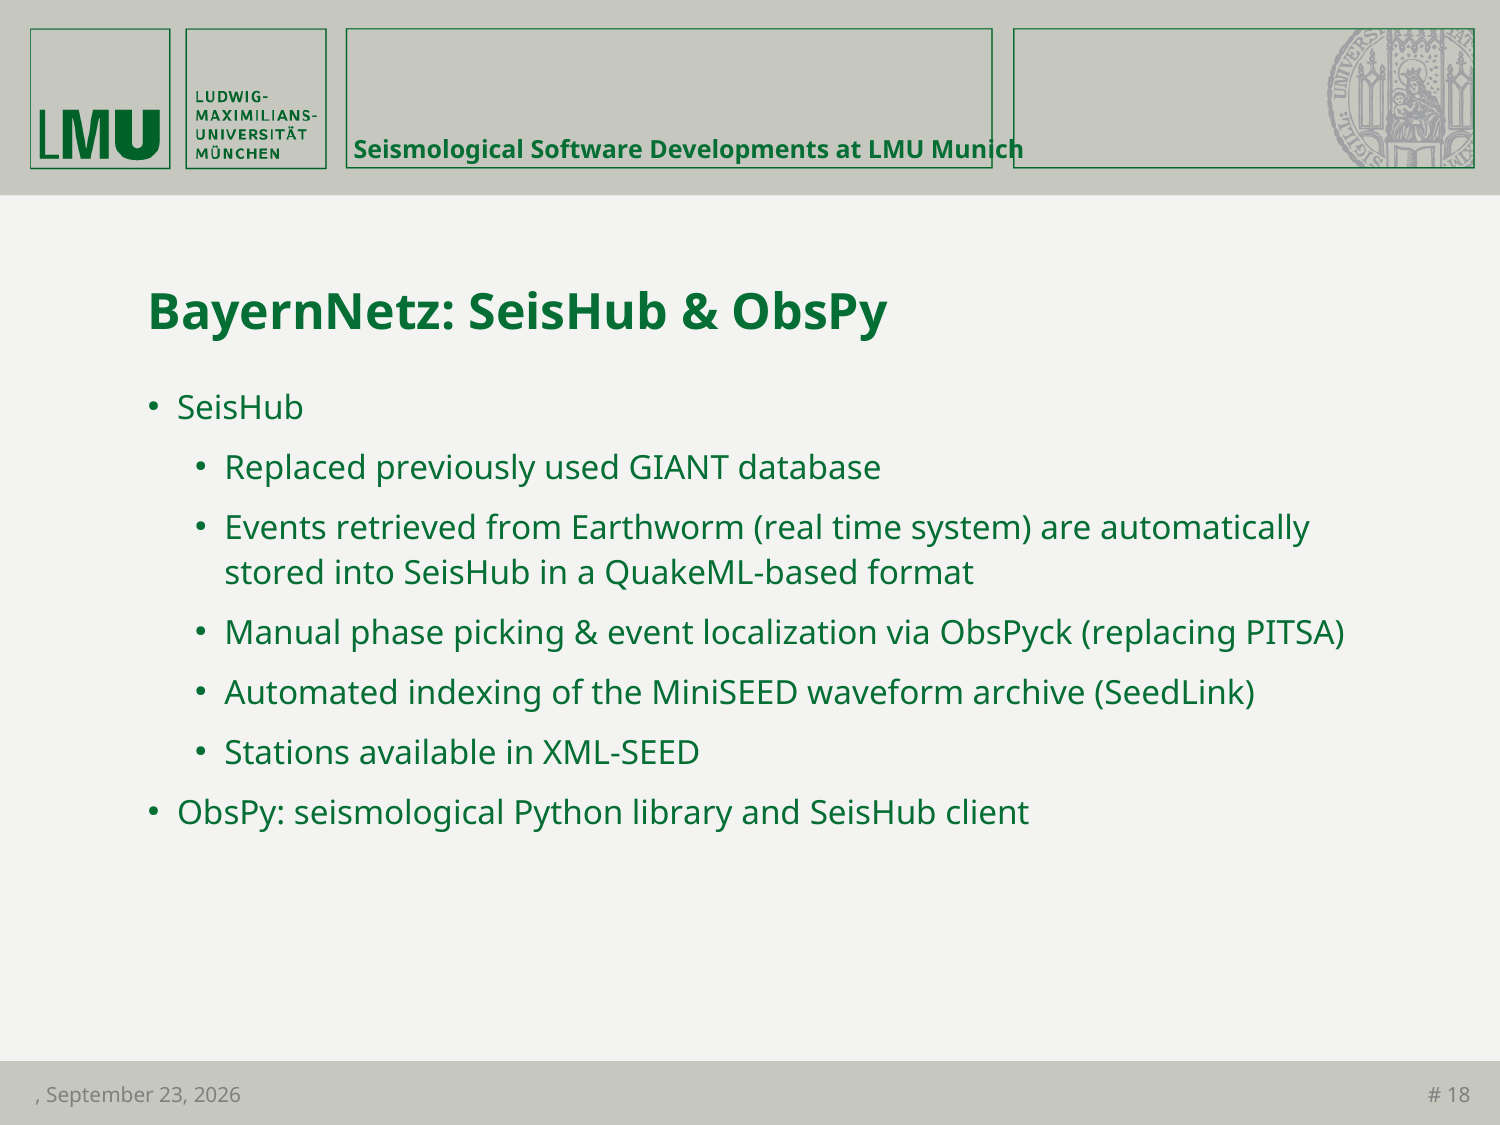

# BayernNetz: SeisHub & ObsPy
SeisHub
Replaced previously used GIANT database
Events retrieved from Earthworm (real time system) are automatically stored into SeisHub in a QuakeML-based format
Manual phase picking & event localization via ObsPyck (replacing PITSA)
Automated indexing of the MiniSEED waveform archive (SeedLink)
Stations available in XML-SEED
ObsPy: seismological Python library and SeisHub client
18